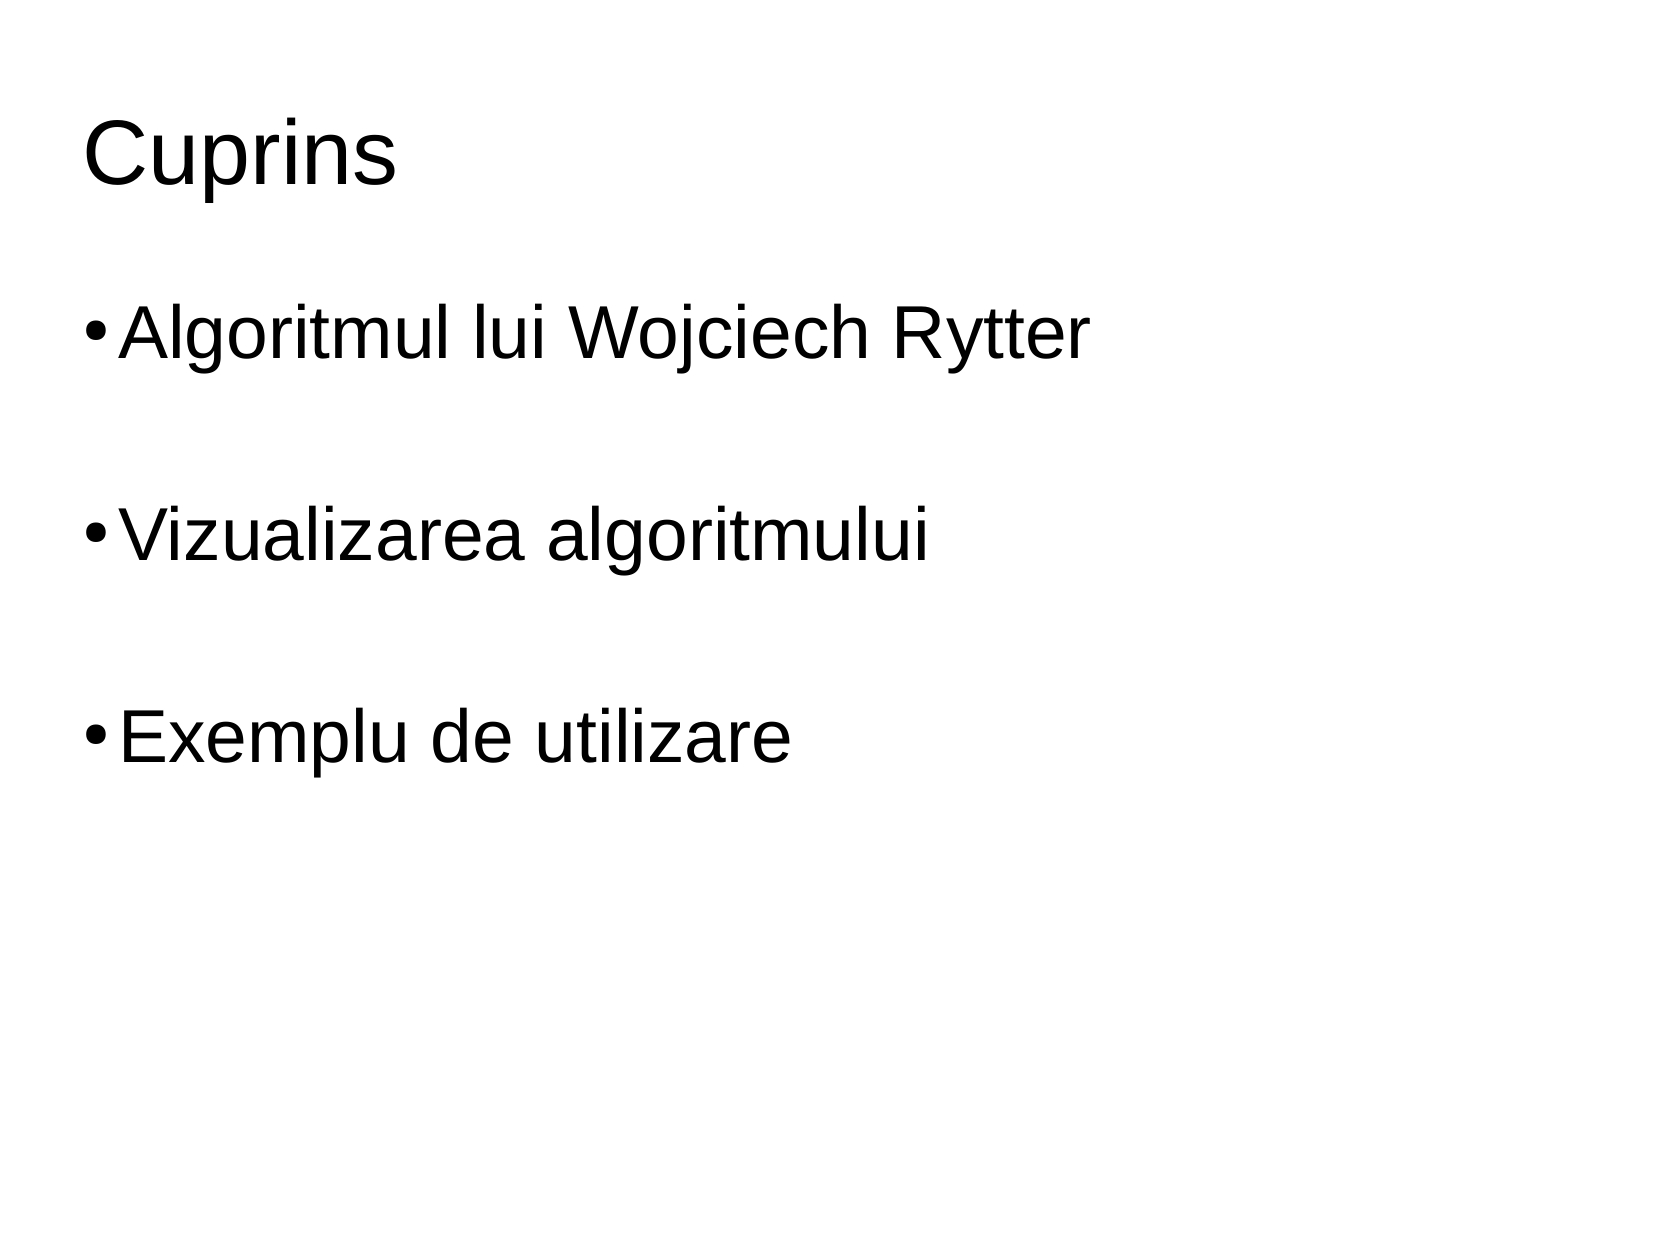

# Cuprins
Algoritmul lui Wojciech Rytter
Vizualizarea algoritmului
Exemplu de utilizare